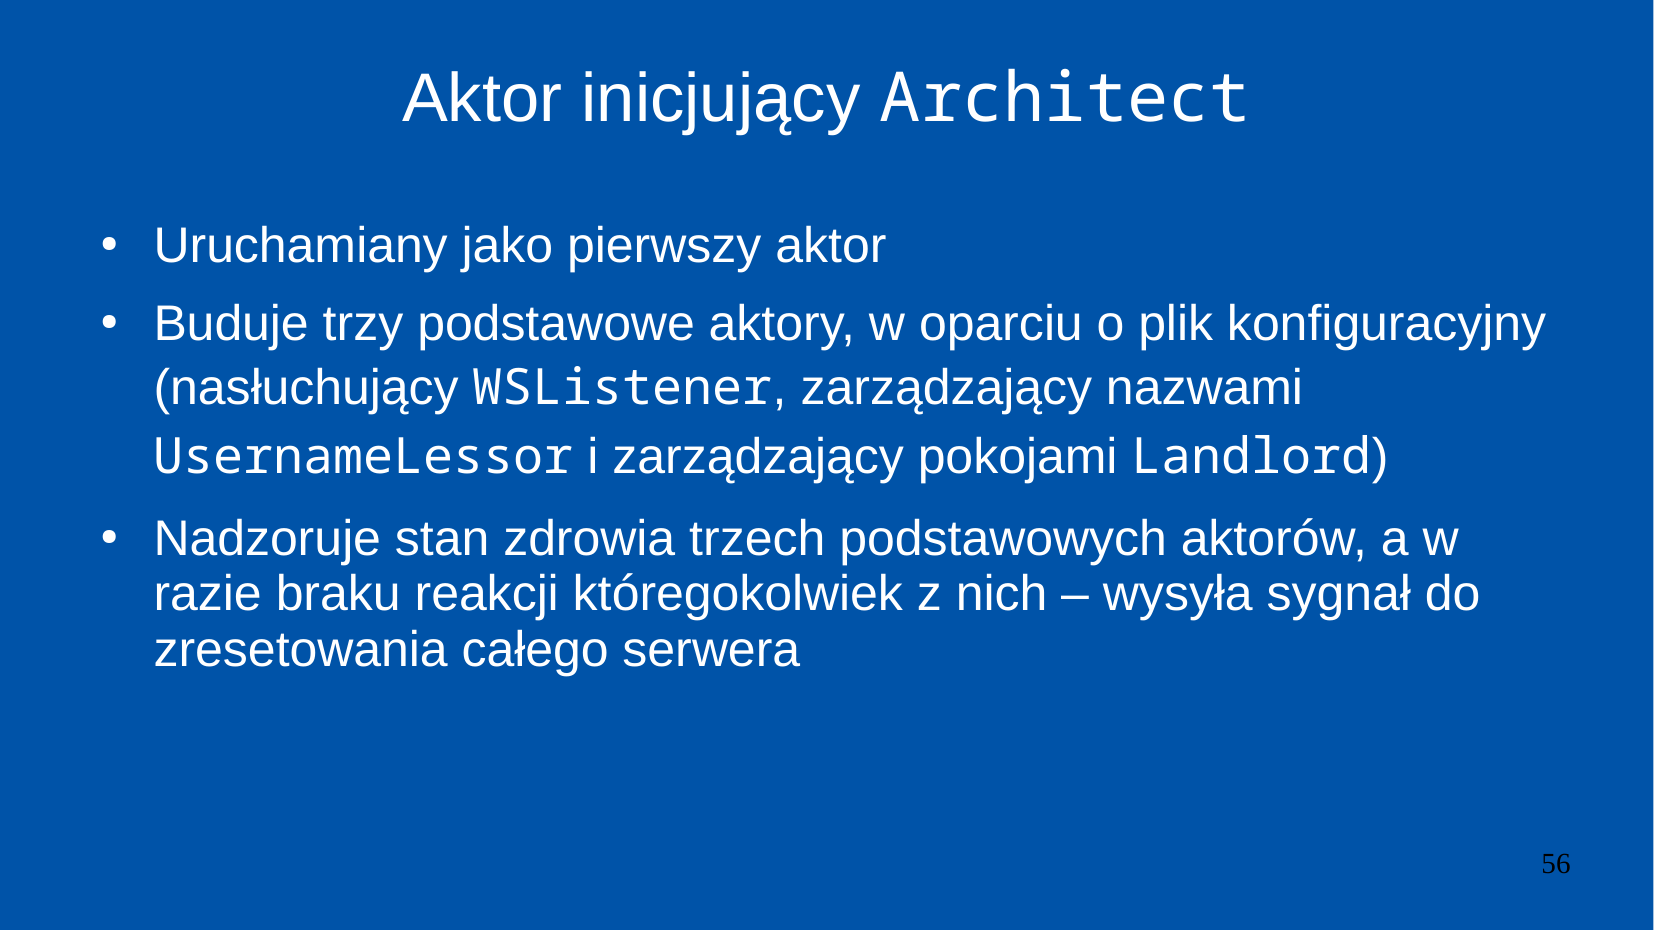

# Aktor inicjujący Architect
Uruchamiany jako pierwszy aktor
Buduje trzy podstawowe aktory, w oparciu o plik konfiguracyjny (nasłuchujący WSListener, zarządzający nazwami UsernameLessor i zarządzający pokojami Landlord)
Nadzoruje stan zdrowia trzech podstawowych aktorów, a w razie braku reakcji któregokolwiek z nich – wysyła sygnał do zresetowania całego serwera
56